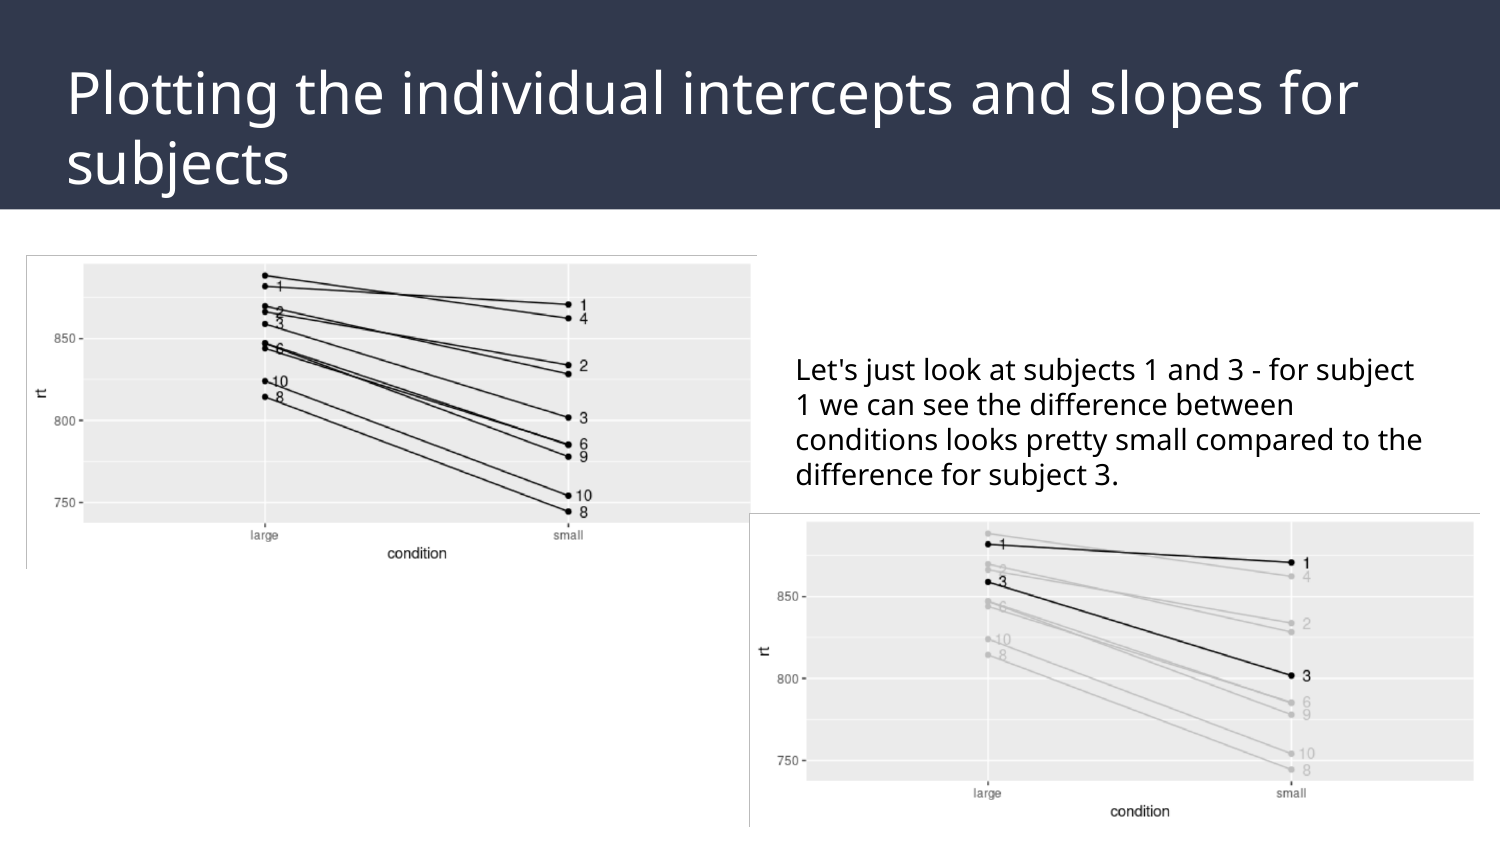

# Plotting the individual intercepts and slopes for subjects
Let's just look at subjects 1 and 3 - for subject 1 we can see the difference between conditions looks pretty small compared to the difference for subject 3.